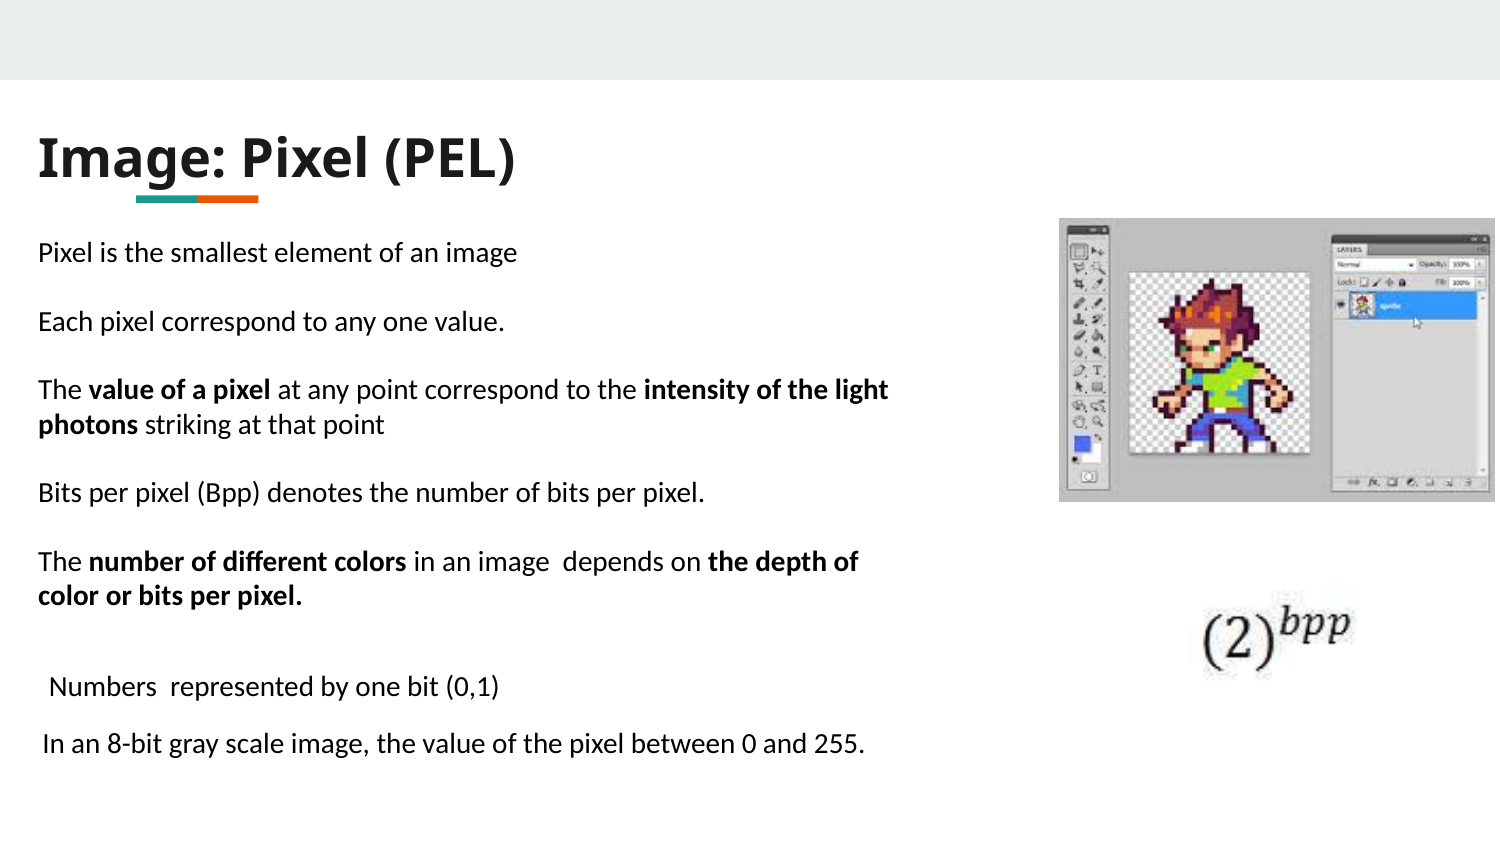

# Image: Pixel (PEL)
Pixel is the smallest element of an image
Each pixel correspond to any one value.
The value of a pixel at any point correspond to the intensity of the light photons striking at that point
Bits per pixel (Bpp) denotes the number of bits per pixel.
The number of different colors in an image depends on the depth of color or bits per pixel.
 Numbers represented by one bit (0,1)
In an 8-bit gray scale image, the value of the pixel between 0 and 255.